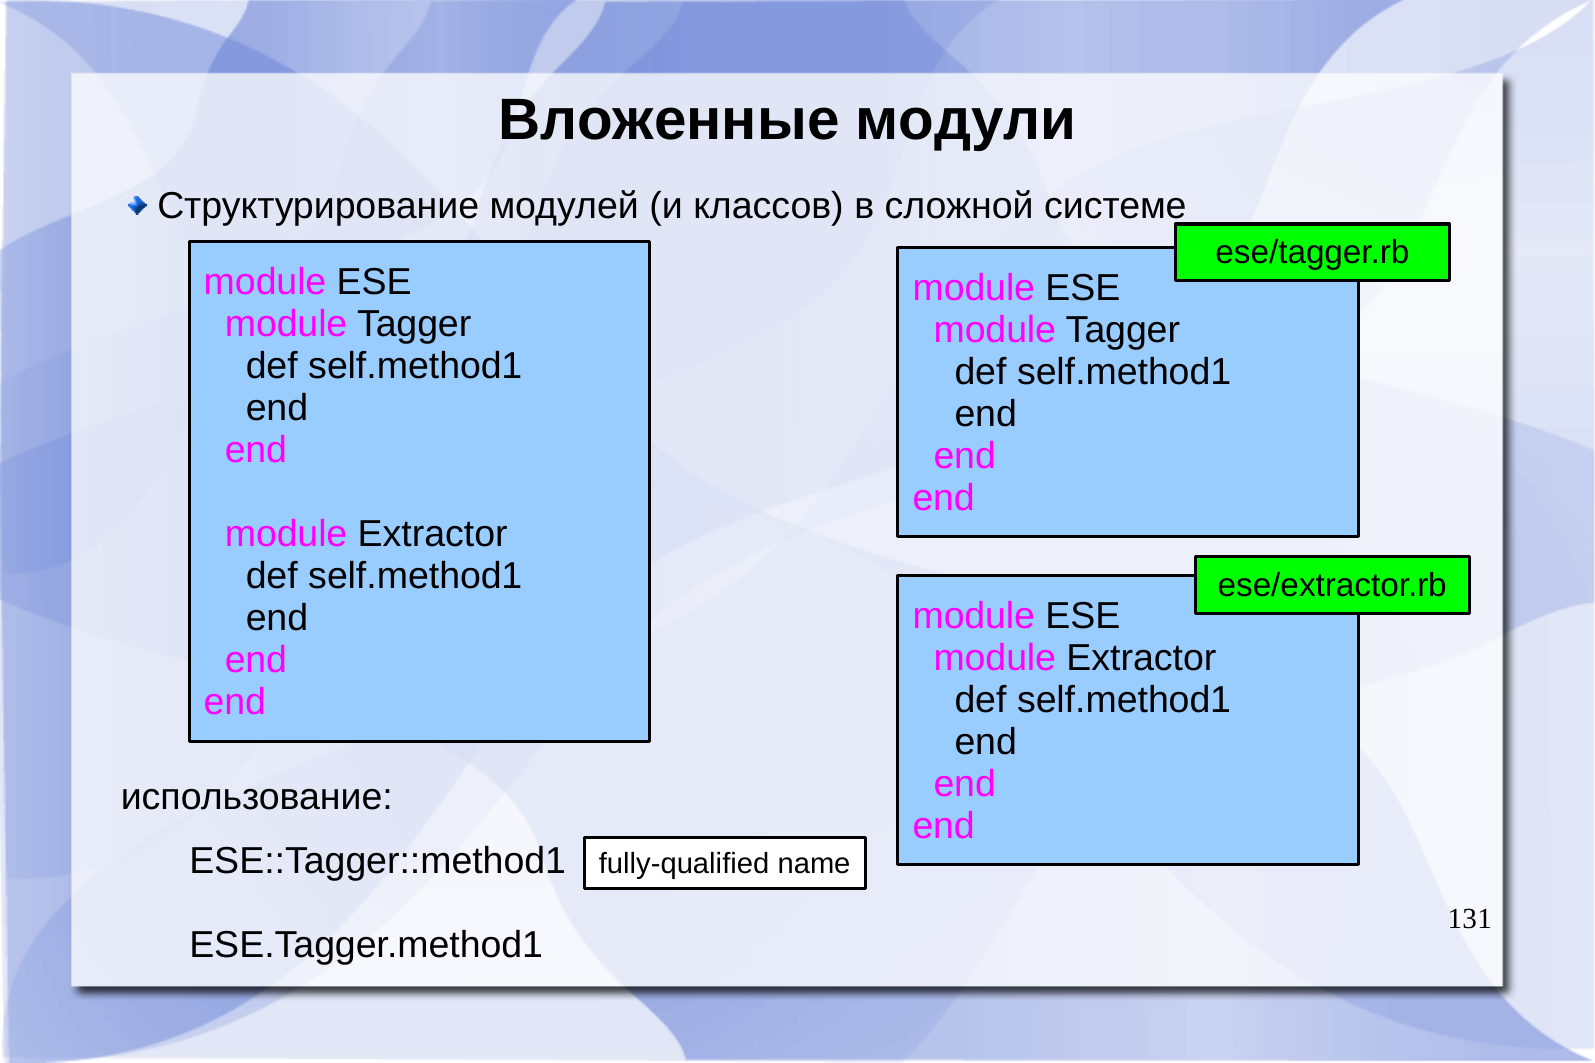

# Вложенные модули
 Структурирование модулей (и классов) в сложной системе
ese/tagger.rb
module ESE
 module Tagger
 def self.method1
 end
 end
end
ese/extractor.rb
module ESE
 module Extractor
 def self.method1
 end
 end
end
module ESE
 module Tagger
 def self.method1
 end
 end
 module Extractor
 def self.method1
 end
 end
end
использование:
ESE::Tagger::method1
ESE.Tagger.method1
fully-qualified name
131